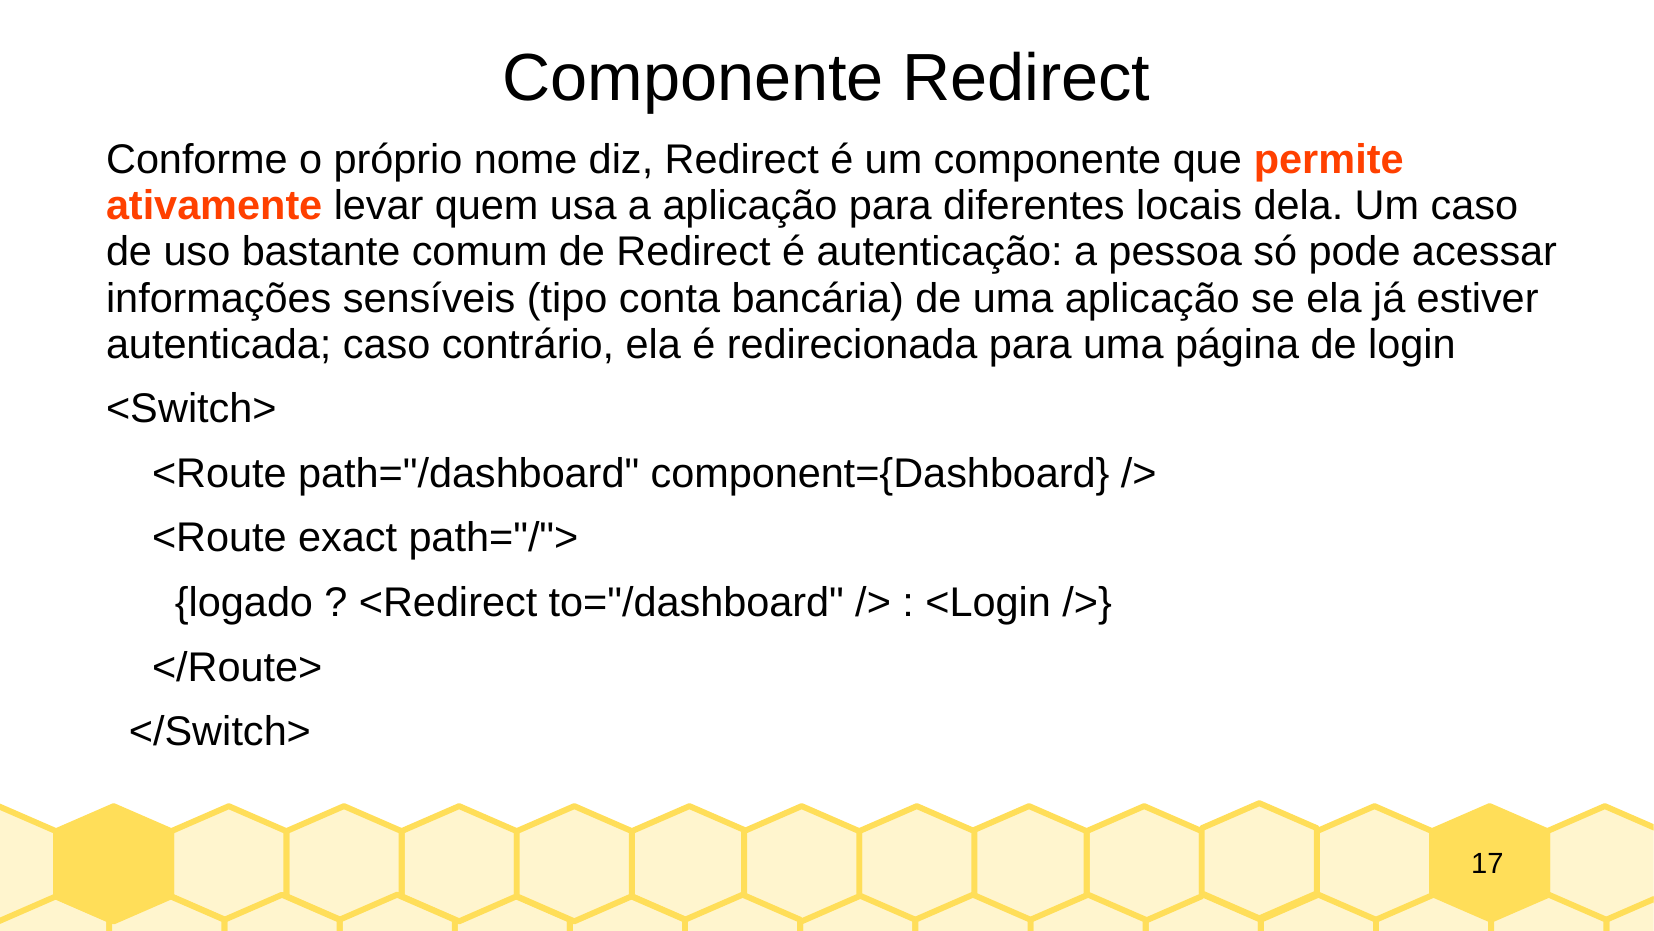

# Componente Redirect
Conforme o próprio nome diz, Redirect é um componente que permite ativamente levar quem usa a aplicação para diferentes locais dela. Um caso de uso bastante comum de Redirect é autenticação: a pessoa só pode acessar informações sensíveis (tipo conta bancária) de uma aplicação se ela já estiver autenticada; caso contrário, ela é redirecionada para uma página de login
<Switch>
 <Route path="/dashboard" component={Dashboard} />
 <Route exact path="/">
 {logado ? <Redirect to="/dashboard" /> : <Login />}
 </Route>
 </Switch>